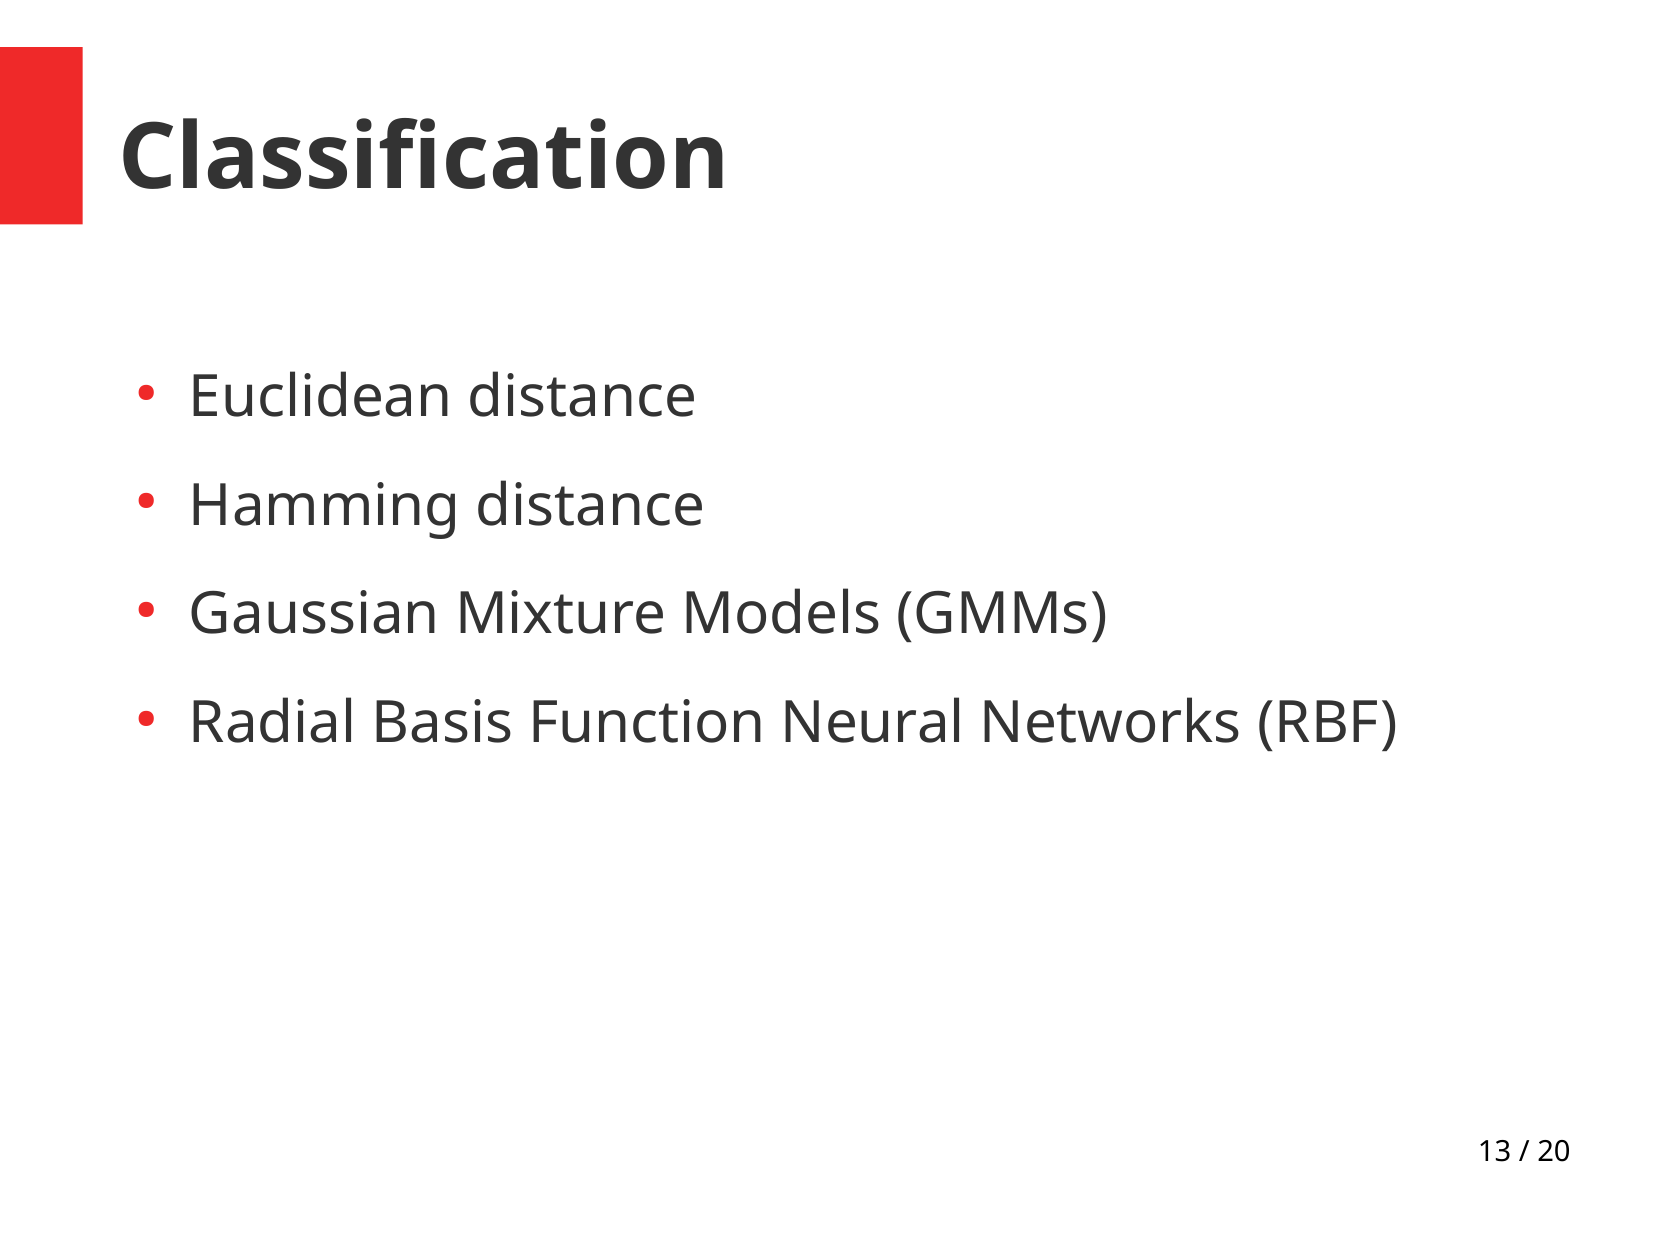

# Classification
Euclidean distance
Hamming distance
Gaussian Mixture Models (GMMs)
Radial Basis Function Neural Networks (RBF)
13